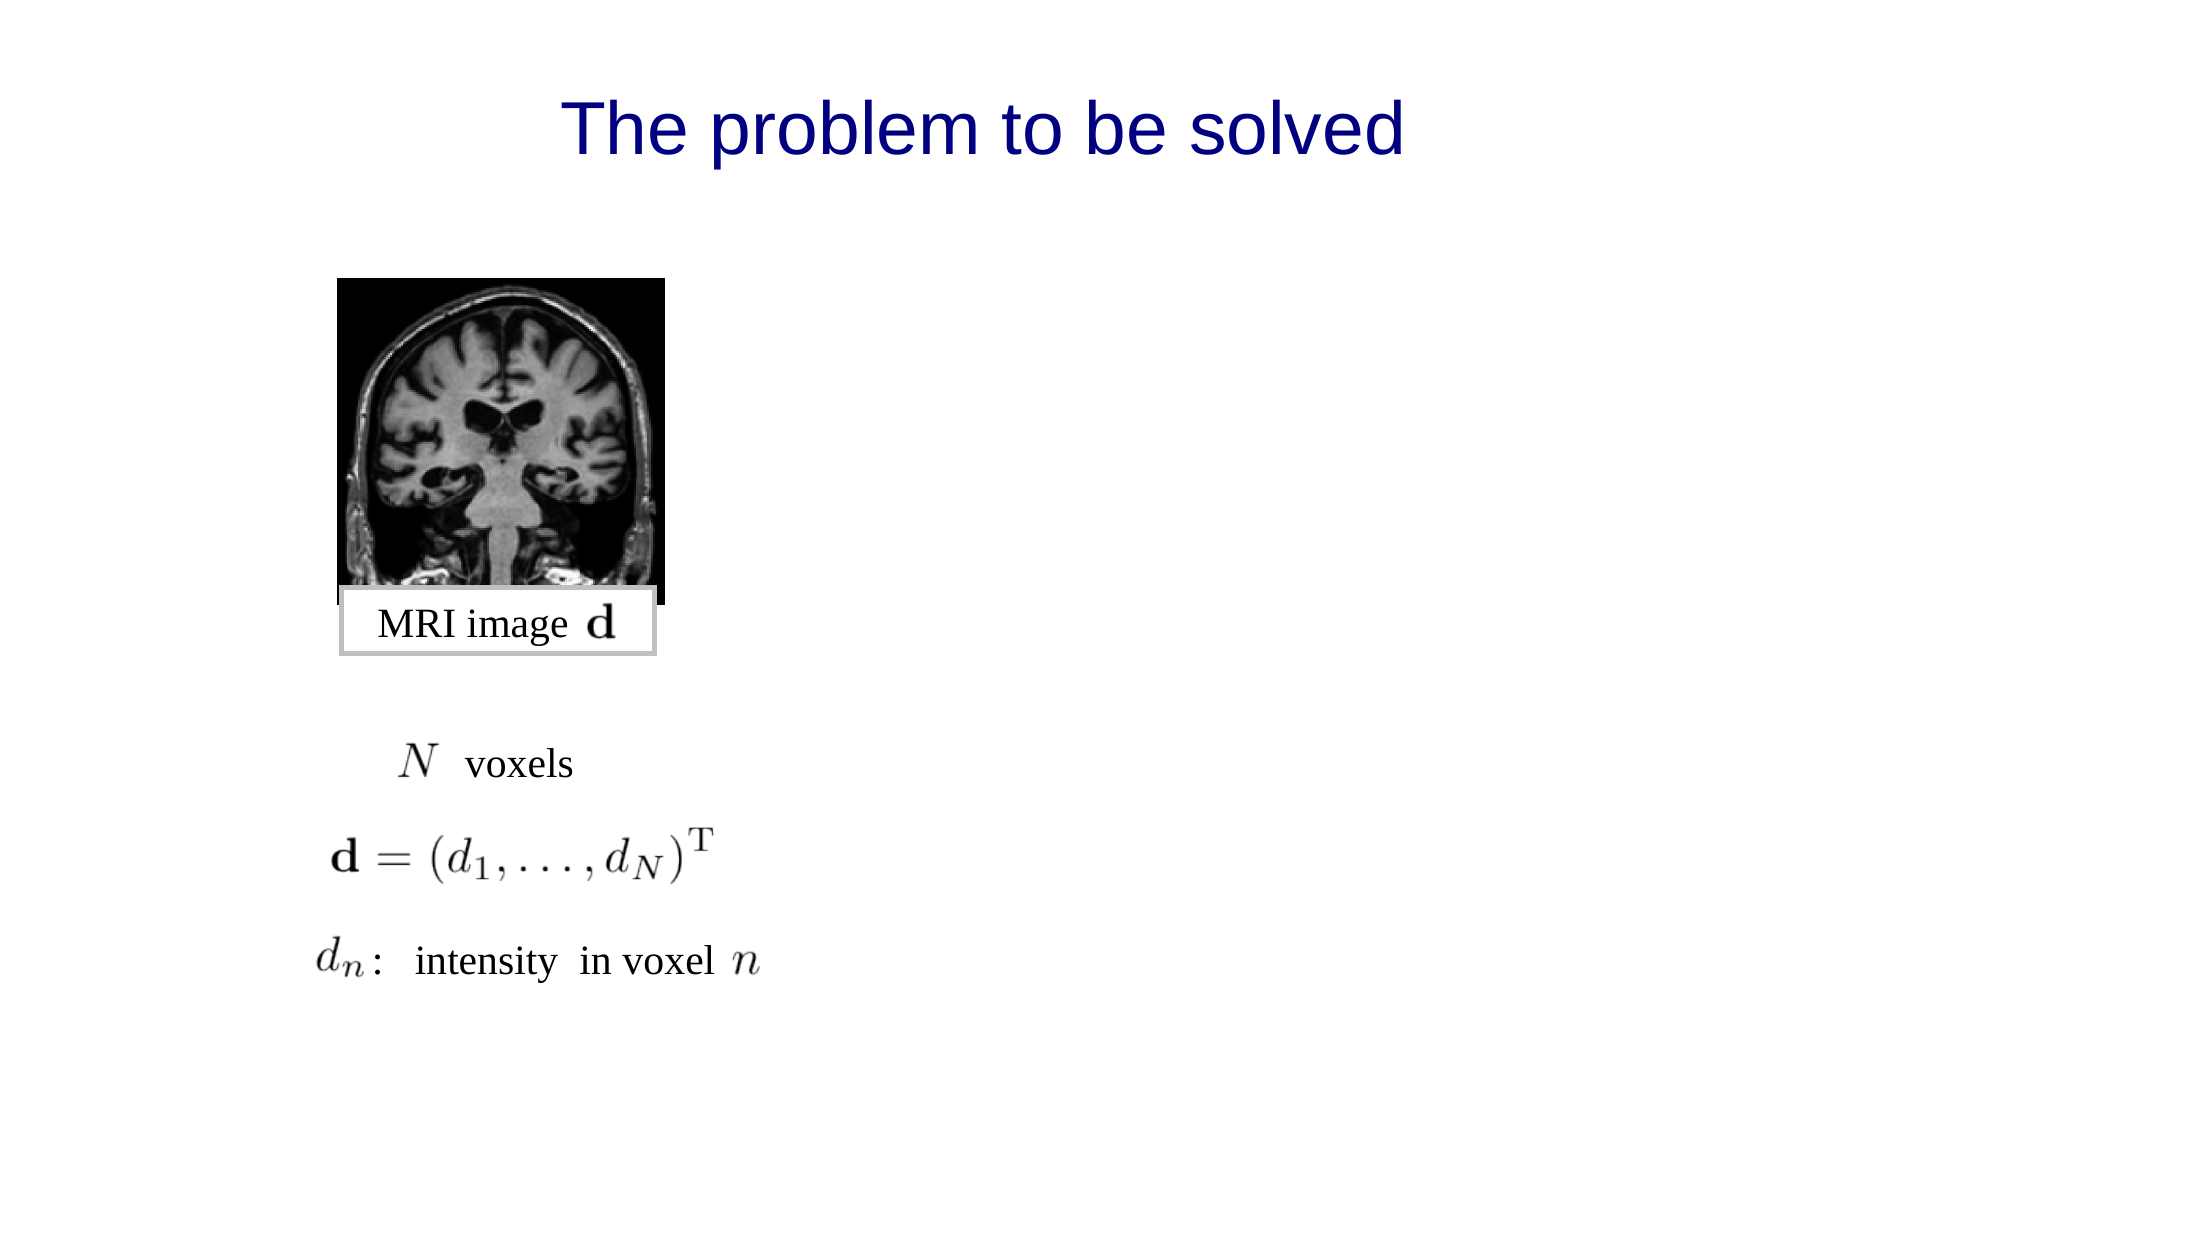

# The problem to be solved
 MRI image
voxels
: intensity in voxel